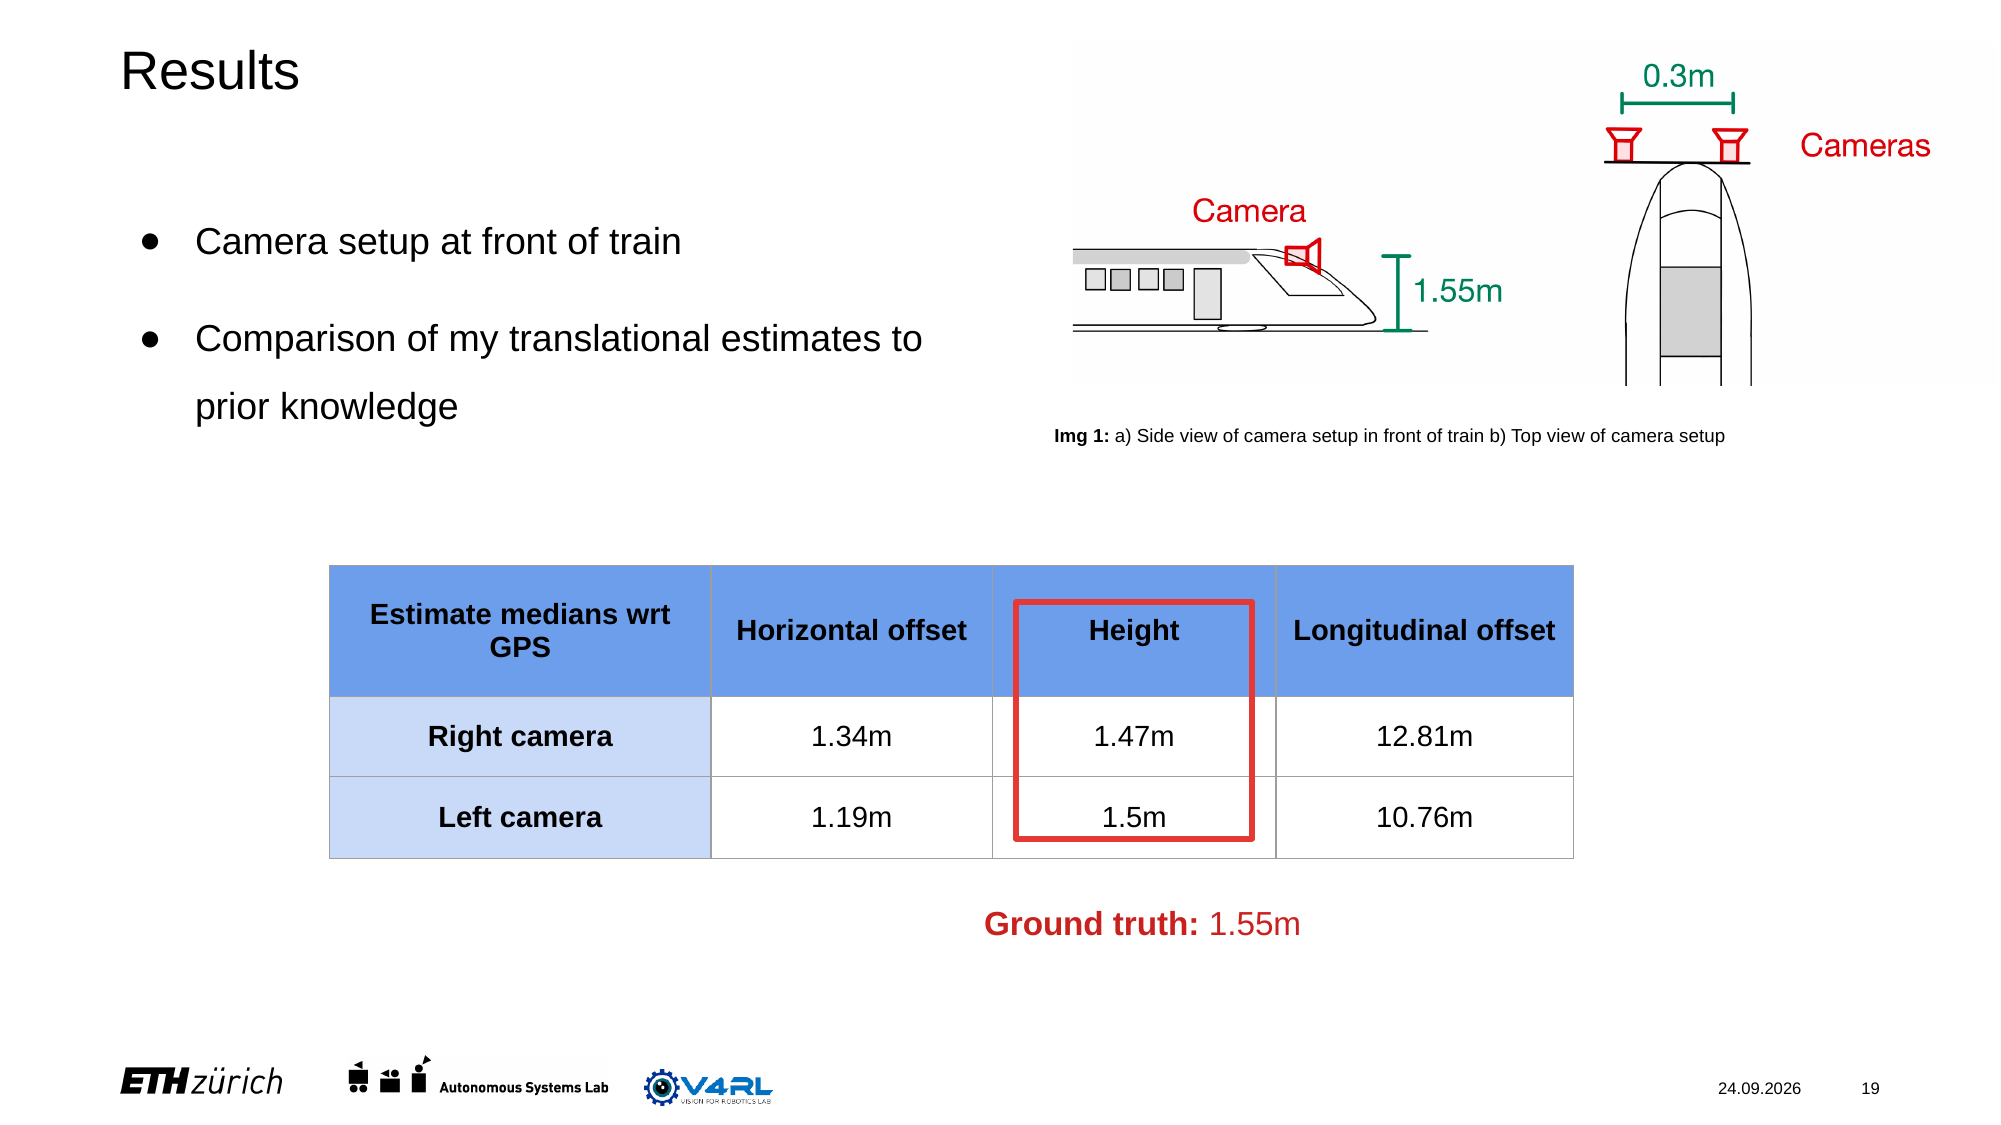

# Results
Camera setup at front of train
Comparison of my translational estimates to prior knowledge
Img 1: a) Side view of camera setup in front of train b) Top view of camera setup
| Estimate medians wrt GPS | Horizontal offset | Height | Longitudinal offset |
| --- | --- | --- | --- |
| Right camera | 1.34m | 1.47m | 12.81m |
| Left camera | 1.19m | 1.5m | 10.76m |
Ground truth: 1.55m